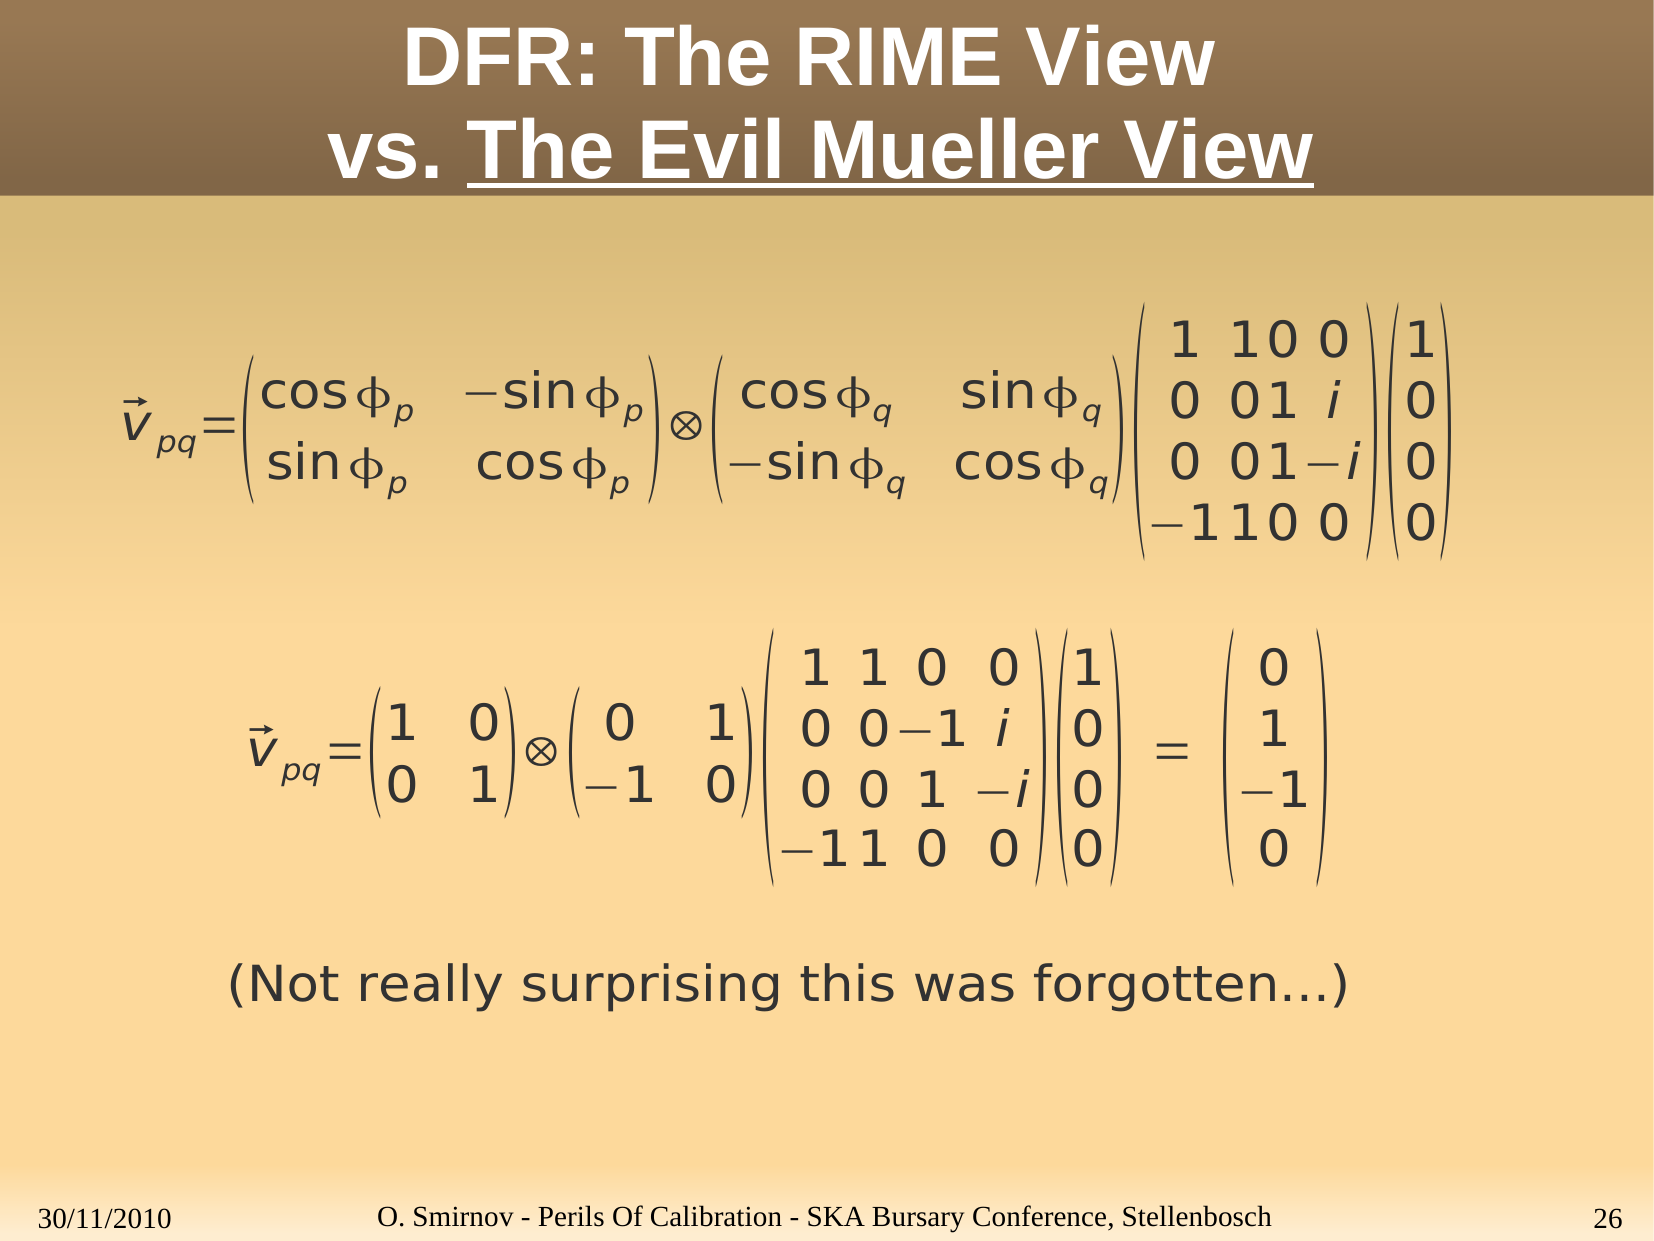

# DFR: The RIME View vs. The Evil Mueller View
O. Smirnov - Perils Of Calibration - SKA Bursary Conference, Stellenbosch
30/11/2010
26